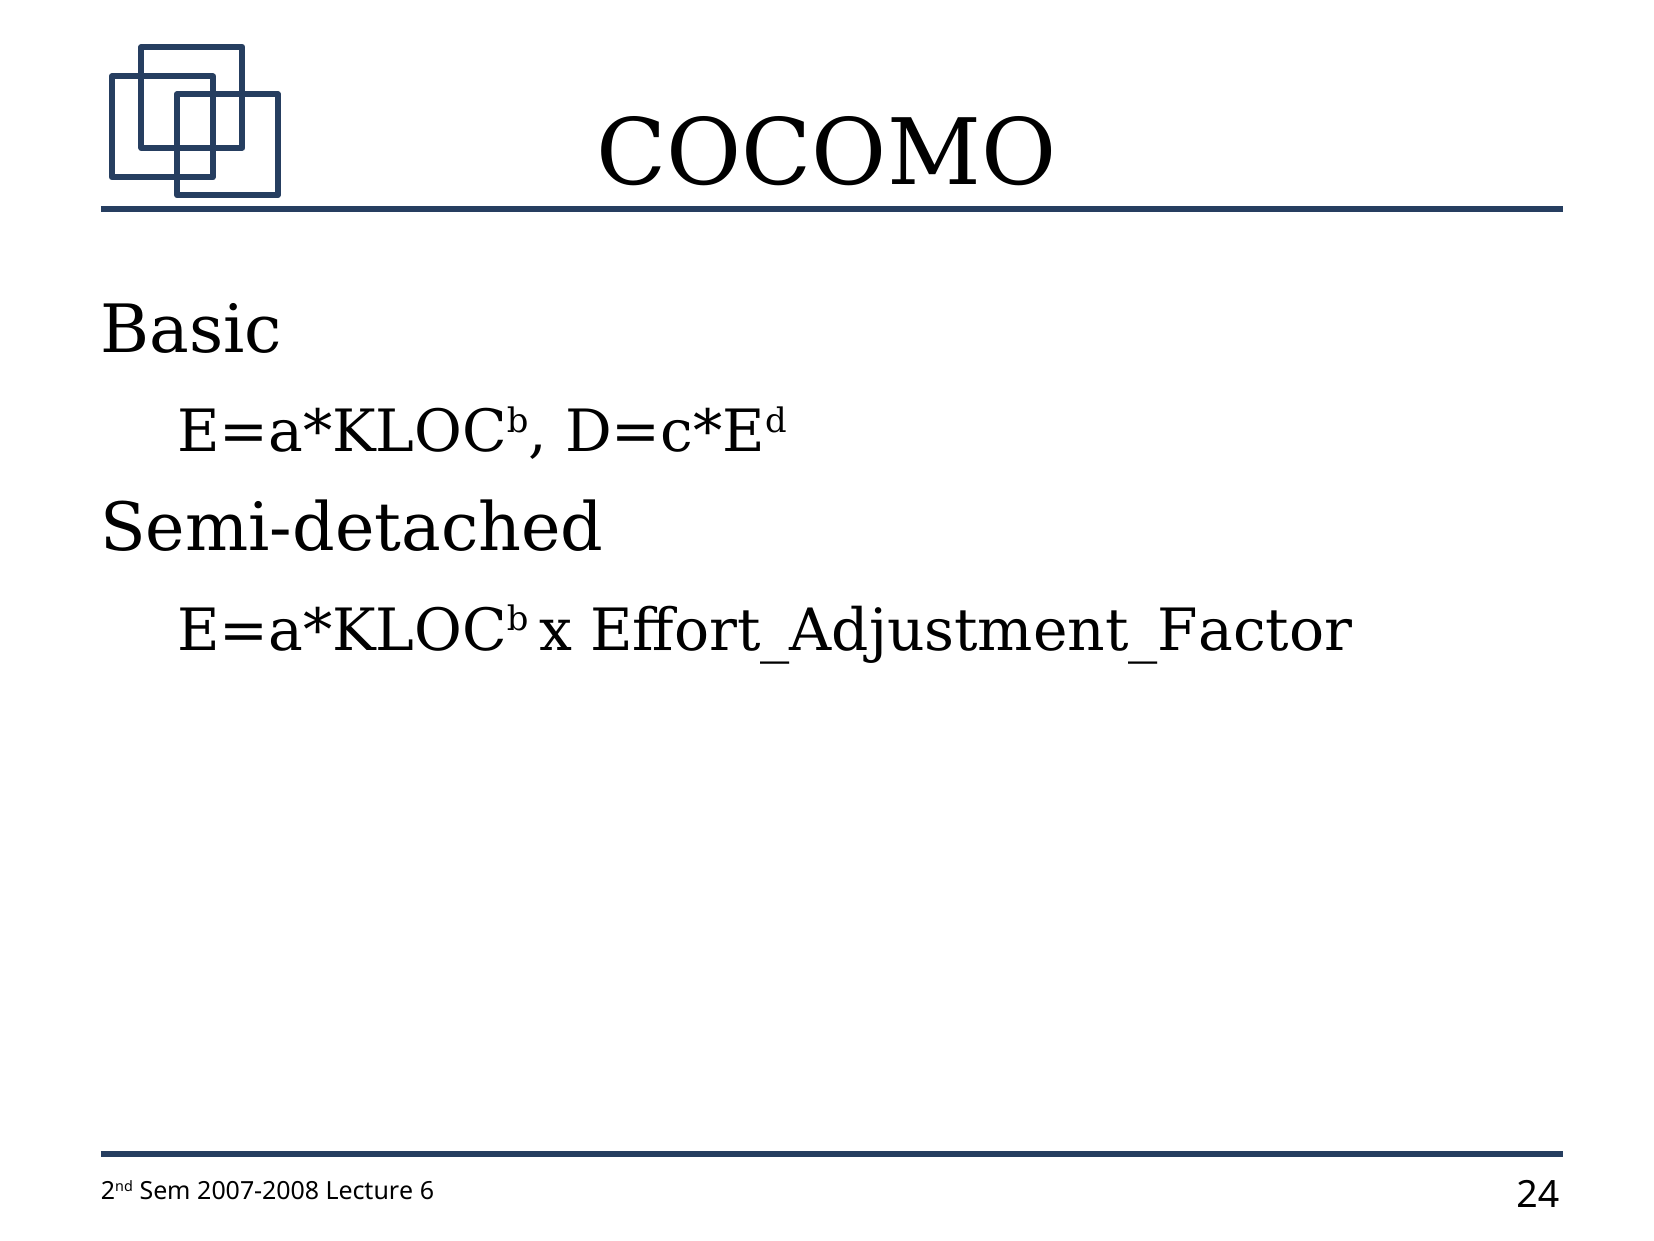

# COCOMO
Basic
E=a*KLOCb, D=c*Ed
Semi-detached
E=a*KLOCb x Effort_Adjustment_Factor